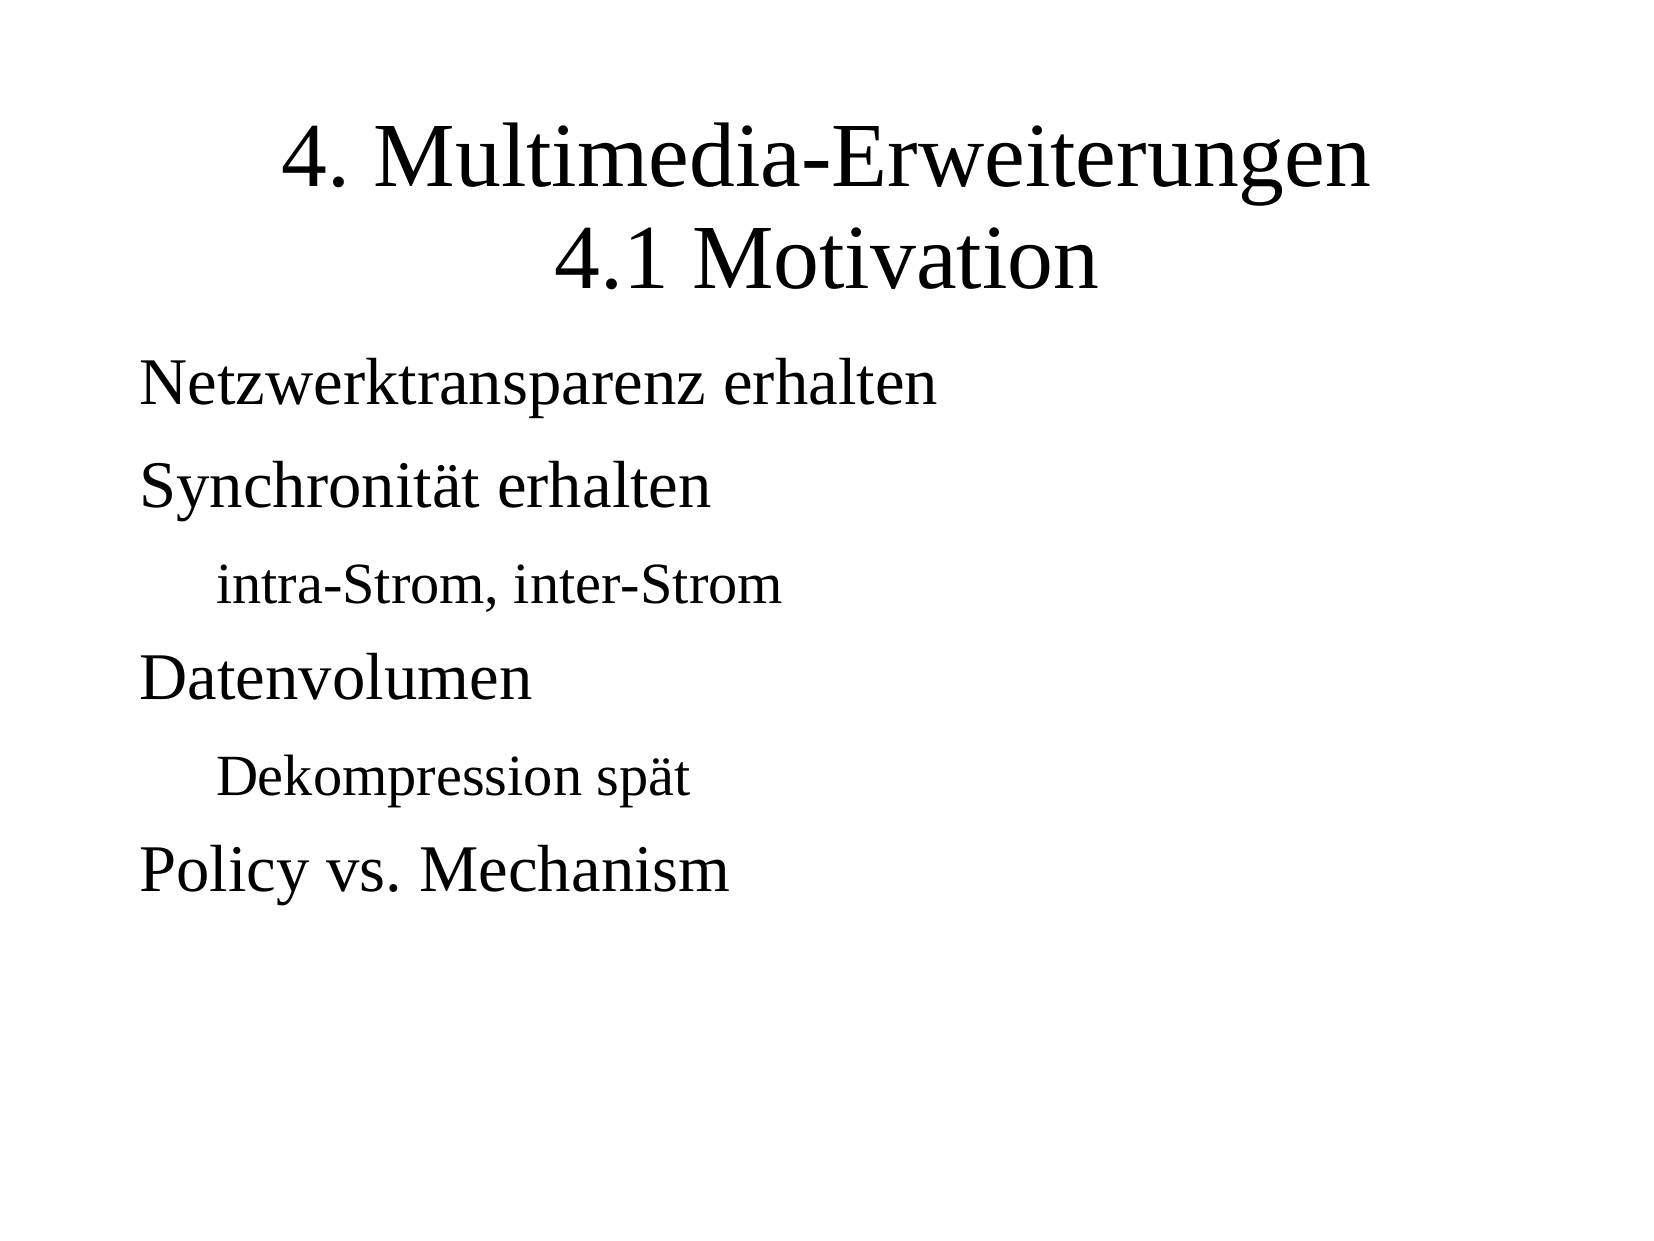

# 4. Multimedia-Erweiterungen 4.1 Motivation
Netzwerktransparenz erhalten
Synchronität erhalten
intra-Strom, inter-Strom
Datenvolumen
Dekompression spät
Policy vs. Mechanism